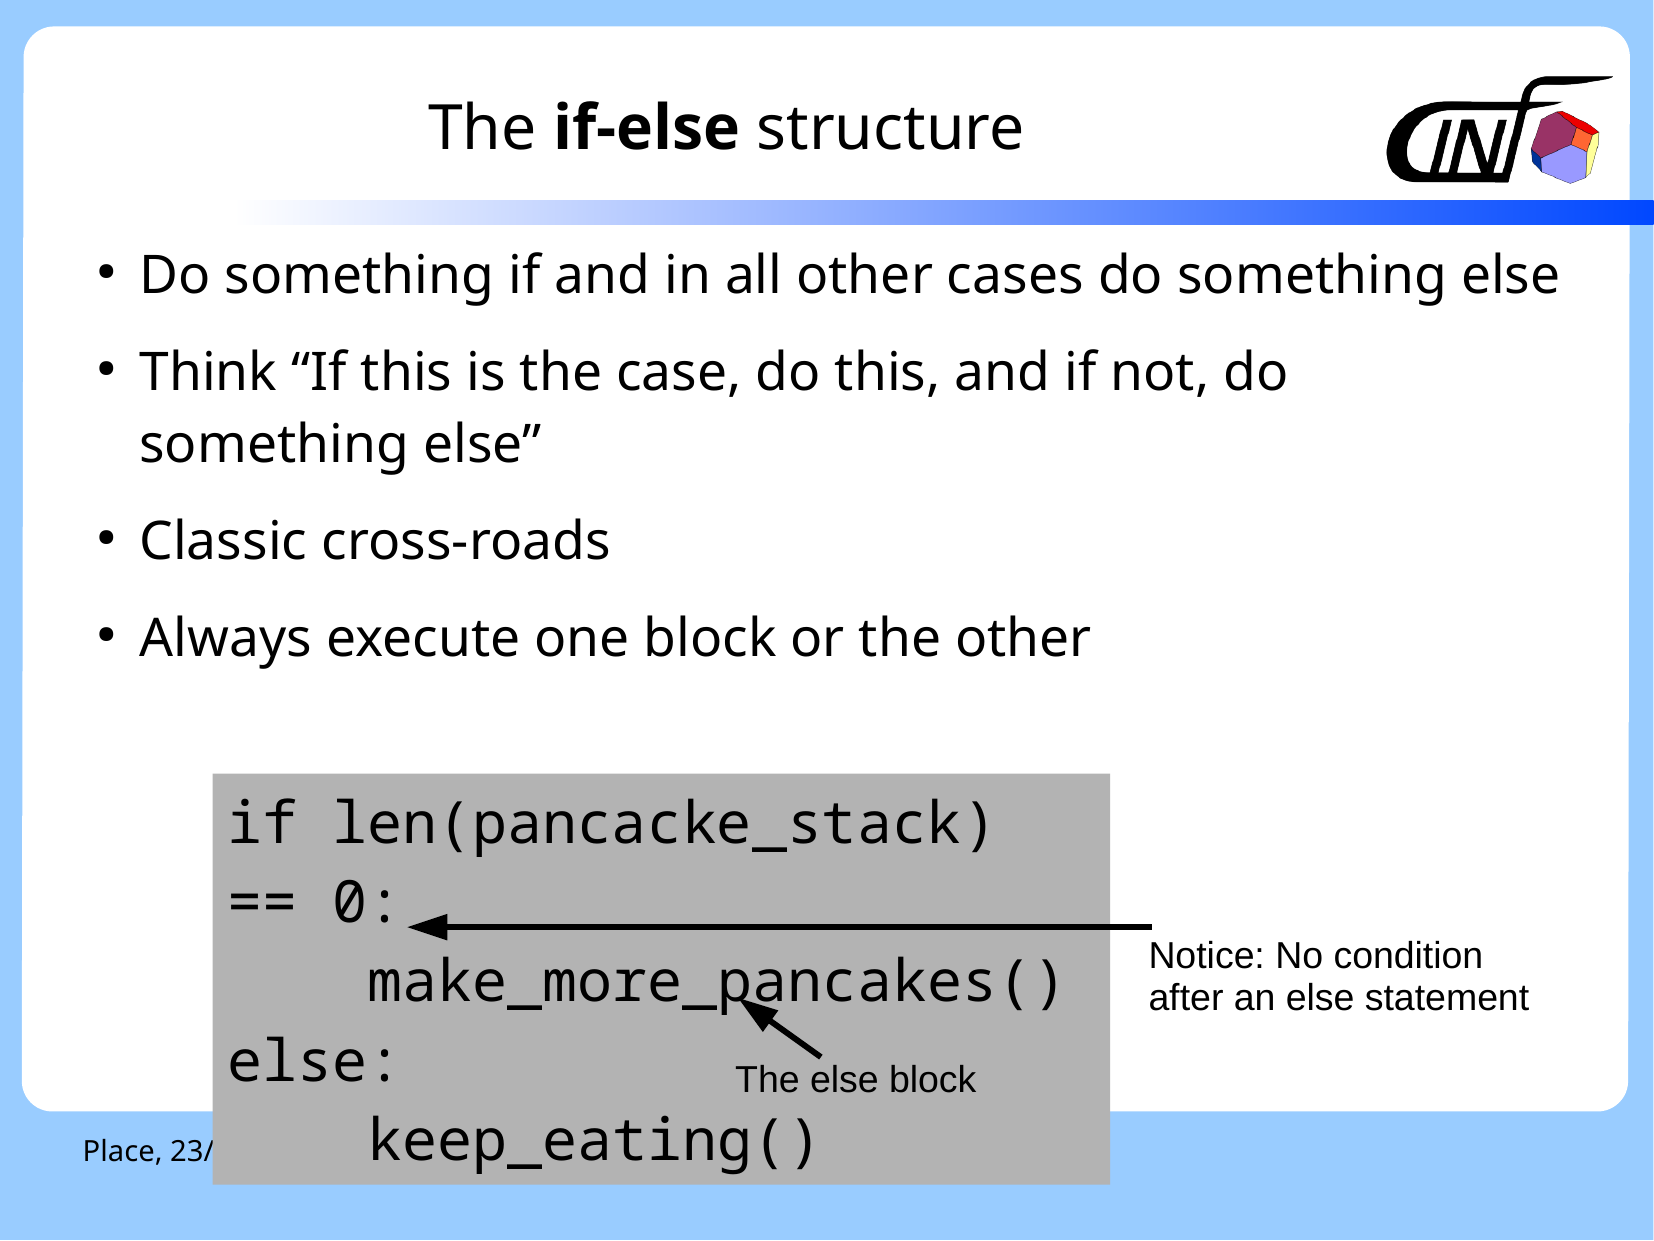

# The if-else structure
Do something if and in all other cases do something else
Think “If this is the case, do this, and if not, do something else”
Classic cross-roads
Always execute one block or the other
if len(pancacke_stack) == 0:
 make_more_pancakes()
else:
 keep_eating()
Notice: No condition
after an else statement
The else block